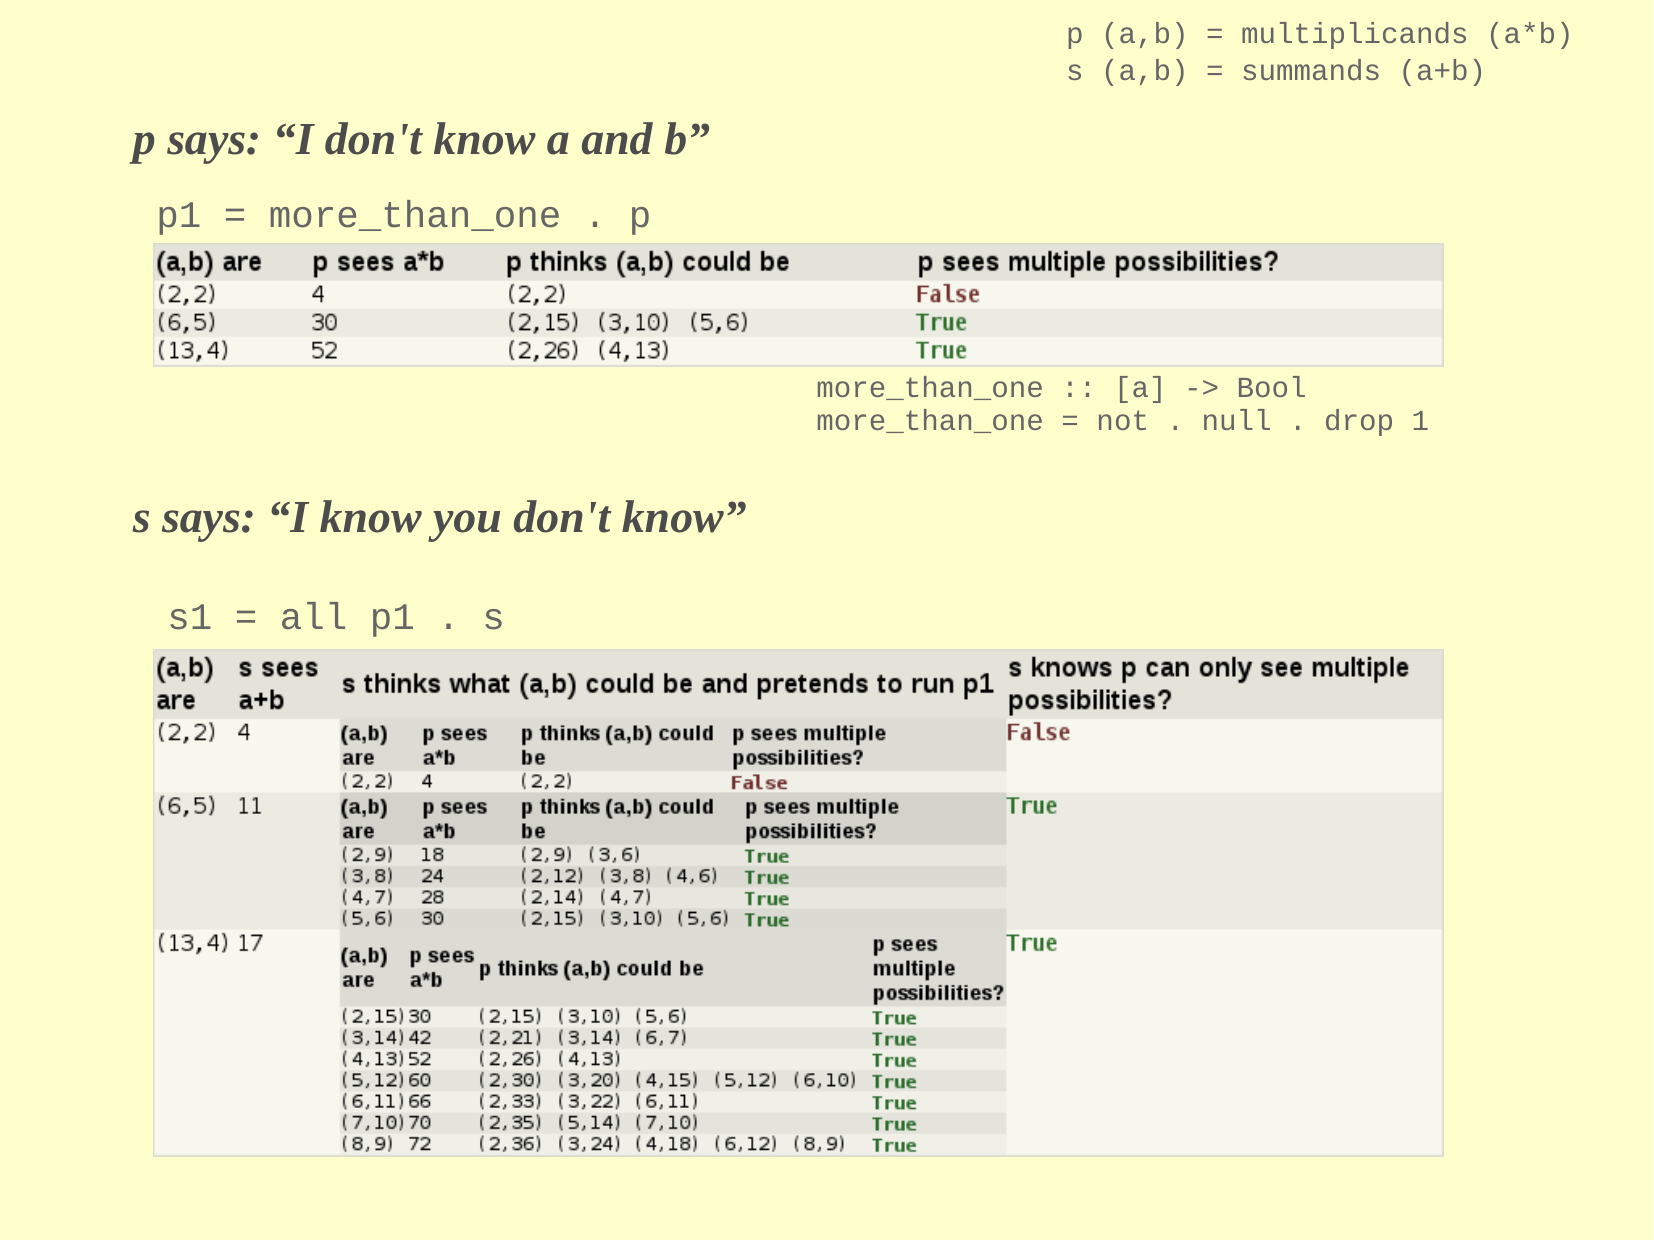

p (a,b) = multiplicands (a*b)
s (a,b) = summands (a+b)
p says: “I don't know a and b”
p1 = more_than_one . p
more_than_one :: [a] -> Bool
more_than_one = not . null . drop 1
s says: “I know you don't know”
s1 = all p1 . s